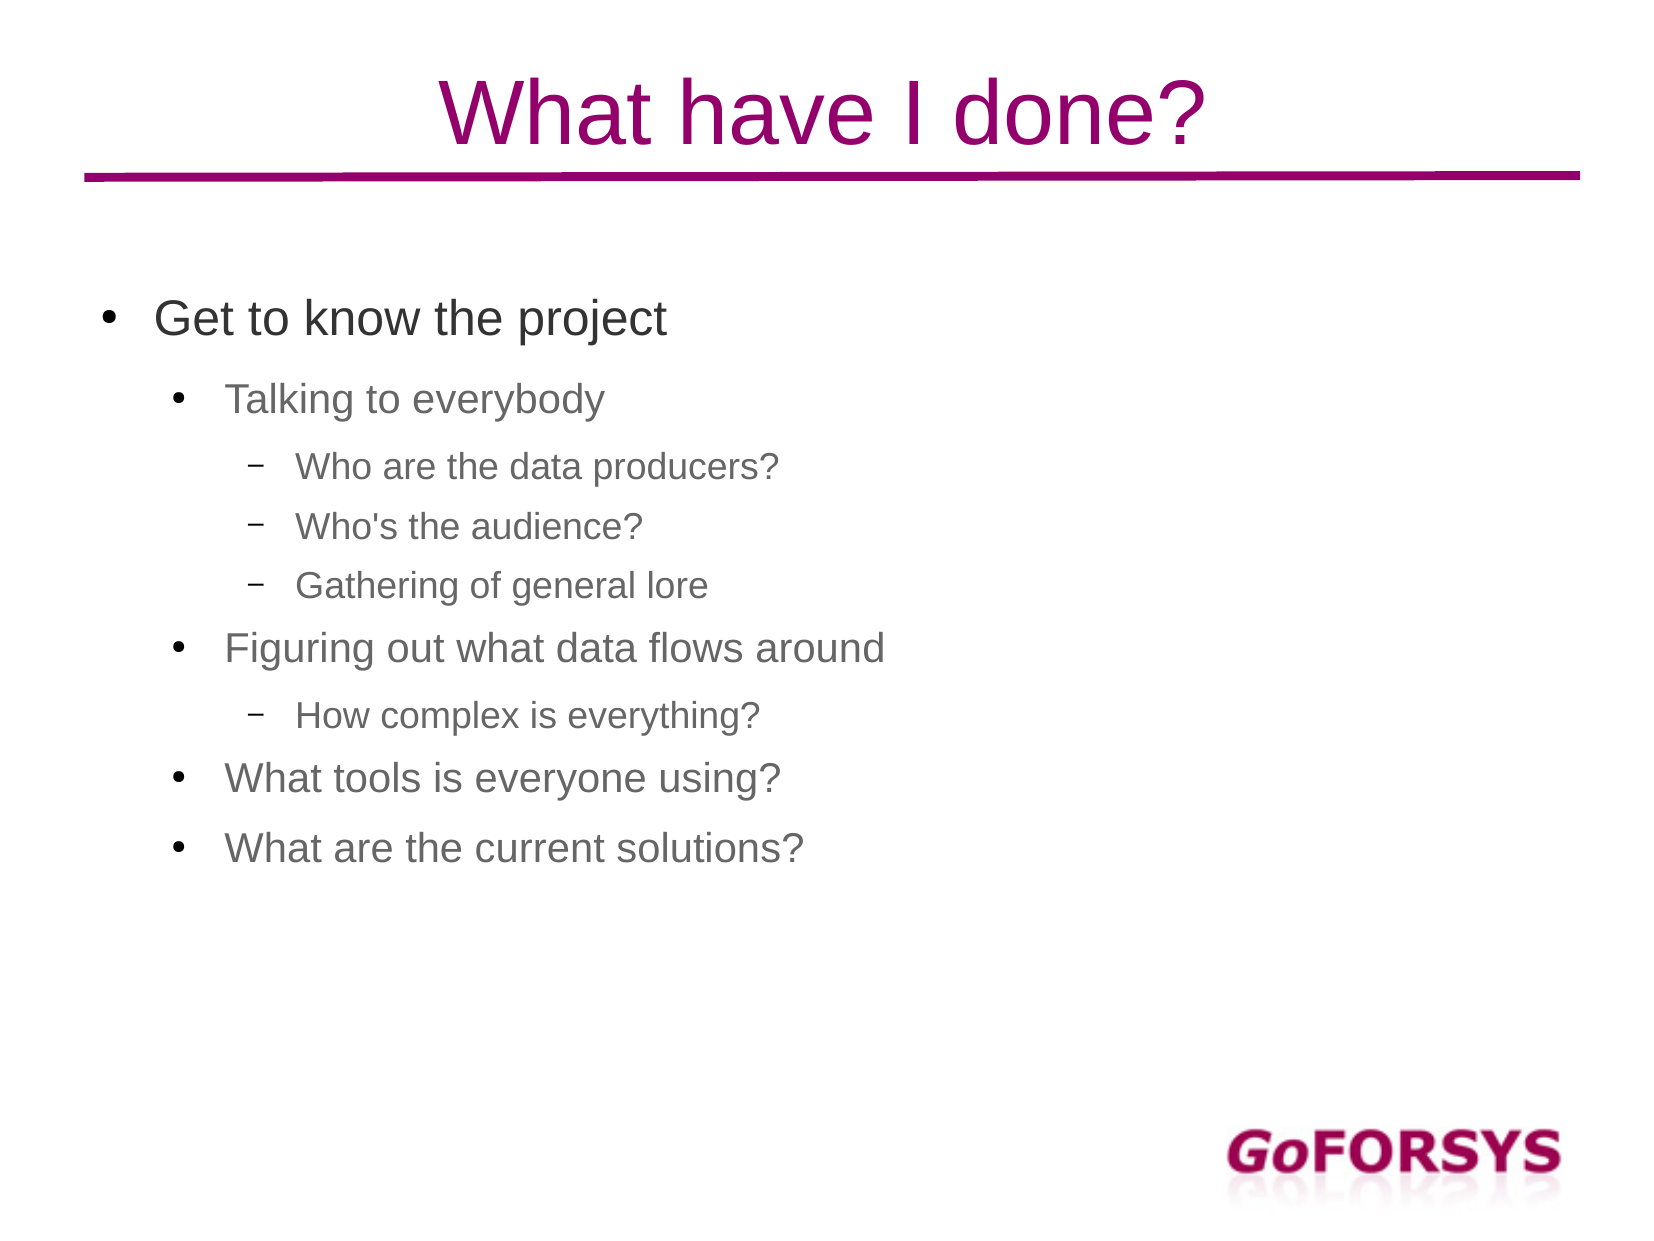

# What have I done?
Get to know the project
Talking to everybody
Who are the data producers?
Who's the audience?
Gathering of general lore
Figuring out what data flows around
How complex is everything?
What tools is everyone using?
What are the current solutions?